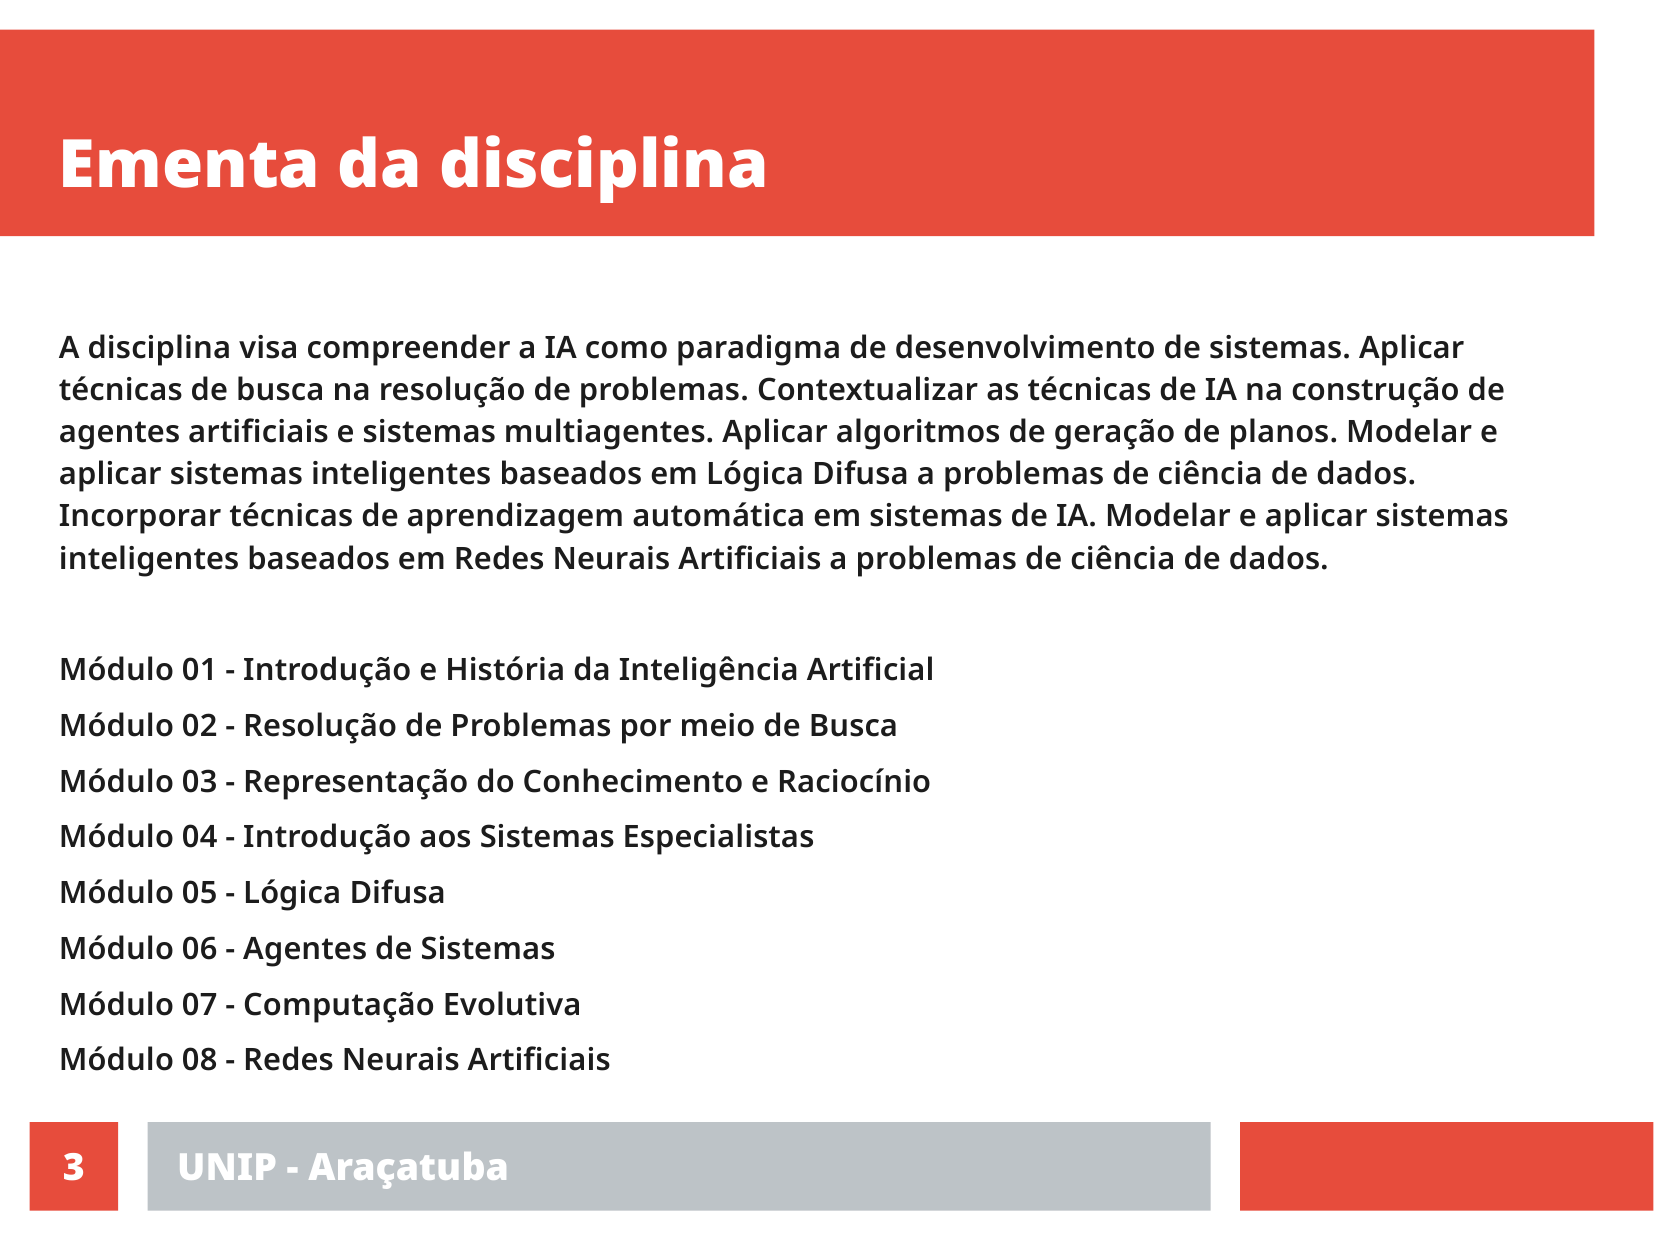

# Ementa da disciplina
A disciplina visa compreender a IA como paradigma de desenvolvimento de sistemas. Aplicar técnicas de busca na resolução de problemas. Contextualizar as técnicas de IA na construção de agentes artificiais e sistemas multiagentes. Aplicar algoritmos de geração de planos. Modelar e aplicar sistemas inteligentes baseados em Lógica Difusa a problemas de ciência de dados. Incorporar técnicas de aprendizagem automática em sistemas de IA. Modelar e aplicar sistemas inteligentes baseados em Redes Neurais Artificiais a problemas de ciência de dados.
Módulo 01 - Introdução e História da Inteligência Artificial
Módulo 02 - Resolução de Problemas por meio de Busca
Módulo 03 - Representação do Conhecimento e Raciocínio
Módulo 04 - Introdução aos Sistemas Especialistas
Módulo 05 - Lógica Difusa
Módulo 06 - Agentes de Sistemas
Módulo 07 - Computação Evolutiva
Módulo 08 - Redes Neurais Artificiais
3
UNIP - Araçatuba